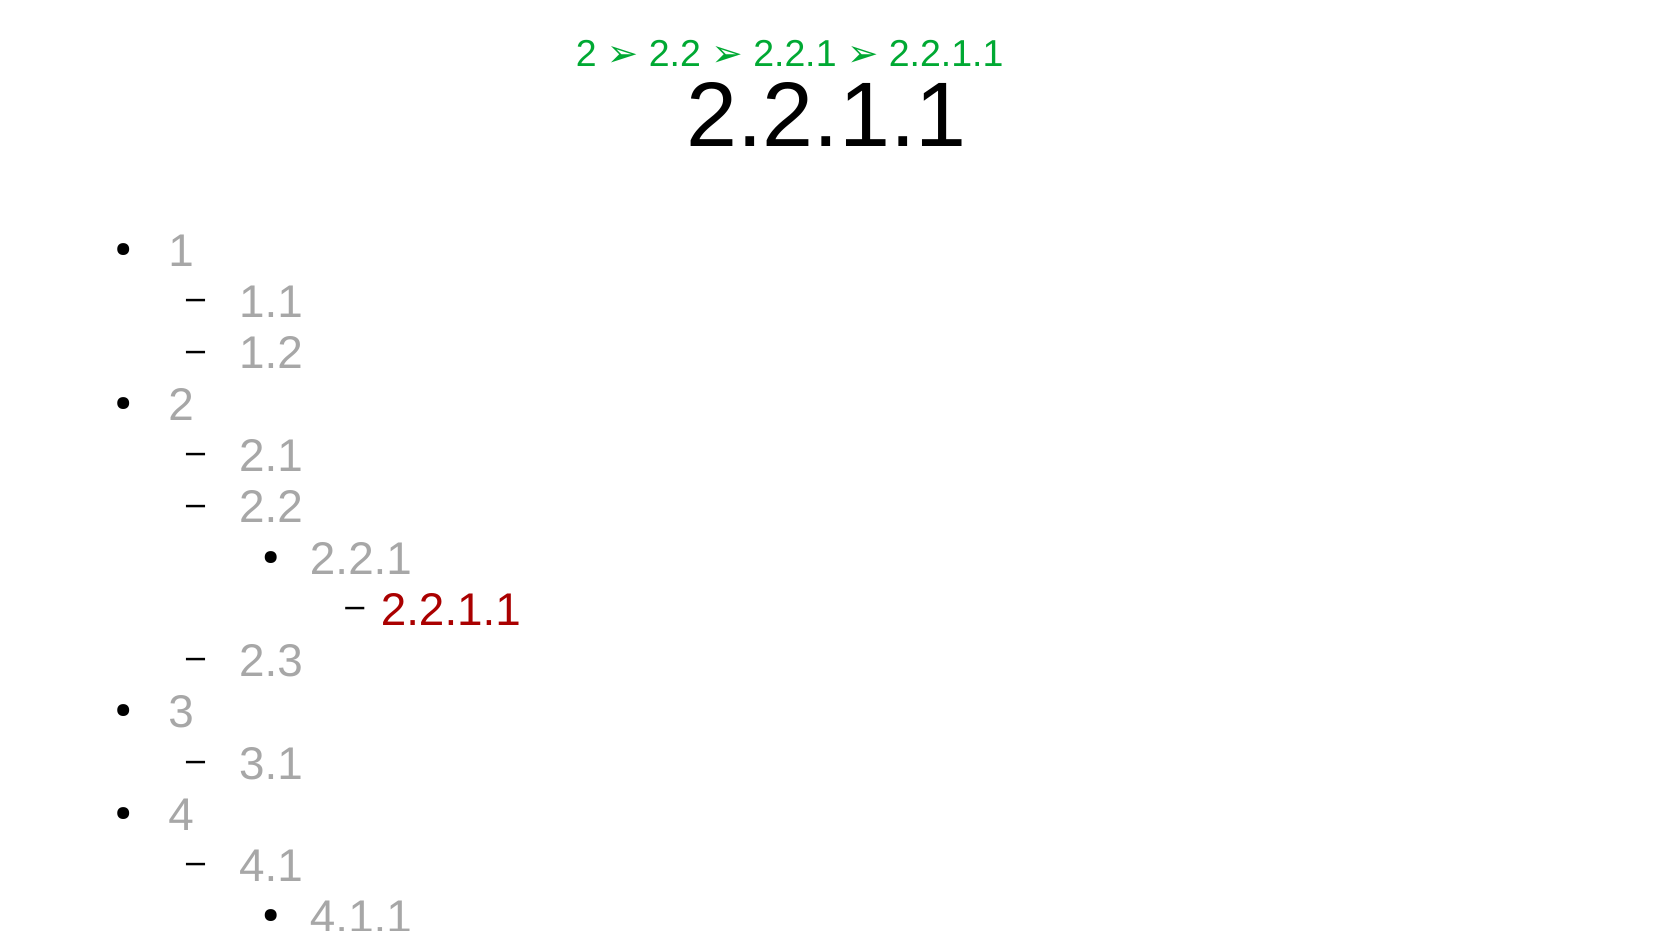

2 ➢ 2.2 ➢ 2.2.1 ➢ 2.2.1.1
# 2.2.1.1
1
1.1
1.2
2
2.1
2.2
2.2.1
2.2.1.1
2.3
3
3.1
4
4.1
4.1.1
#push 2.2.1|2.2.1.1
#toc